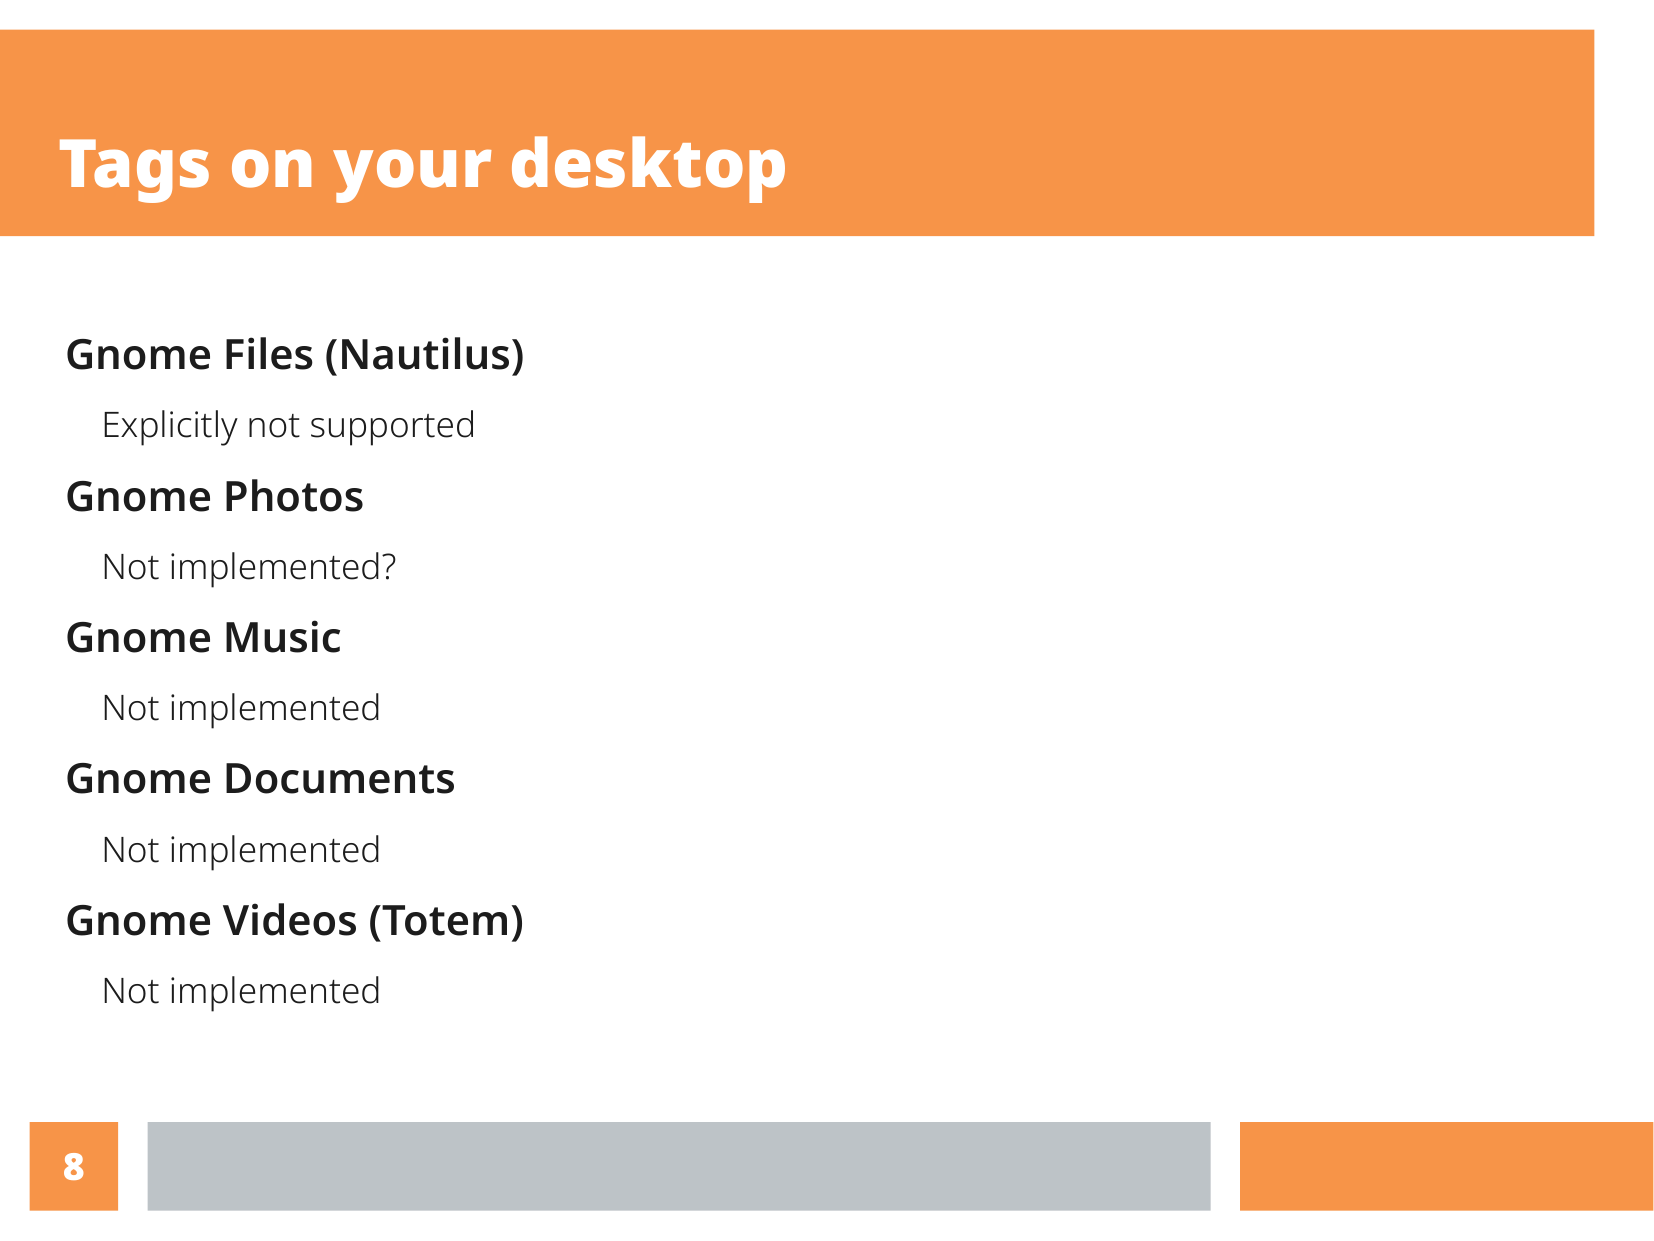

# Tags on your desktop
Gnome Files (Nautilus)
Explicitly not supported
Gnome Photos
Not implemented?
Gnome Music
Not implemented
Gnome Documents
Not implemented
Gnome Videos (Totem)
Not implemented
8